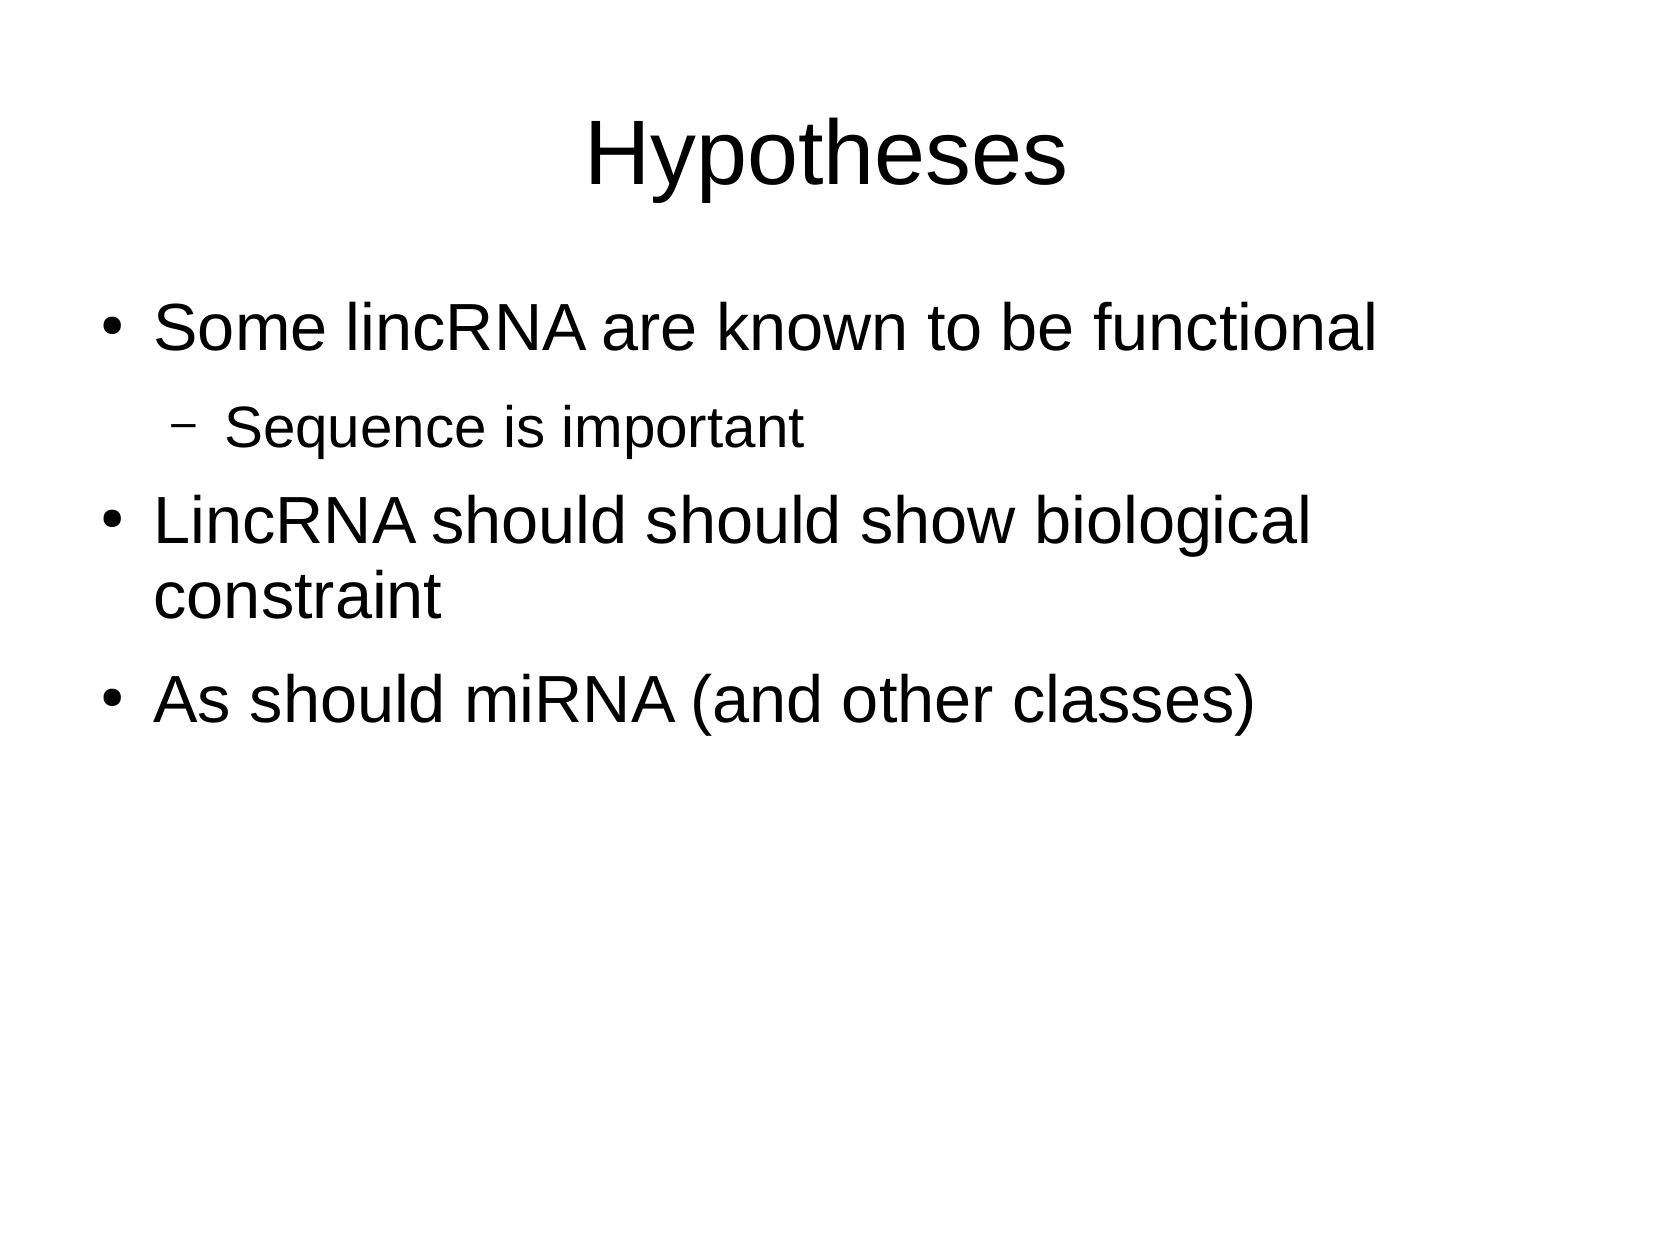

# Hypotheses
Some lincRNA are known to be functional
Sequence is important
LincRNA should should show biological constraint
As should miRNA (and other classes)